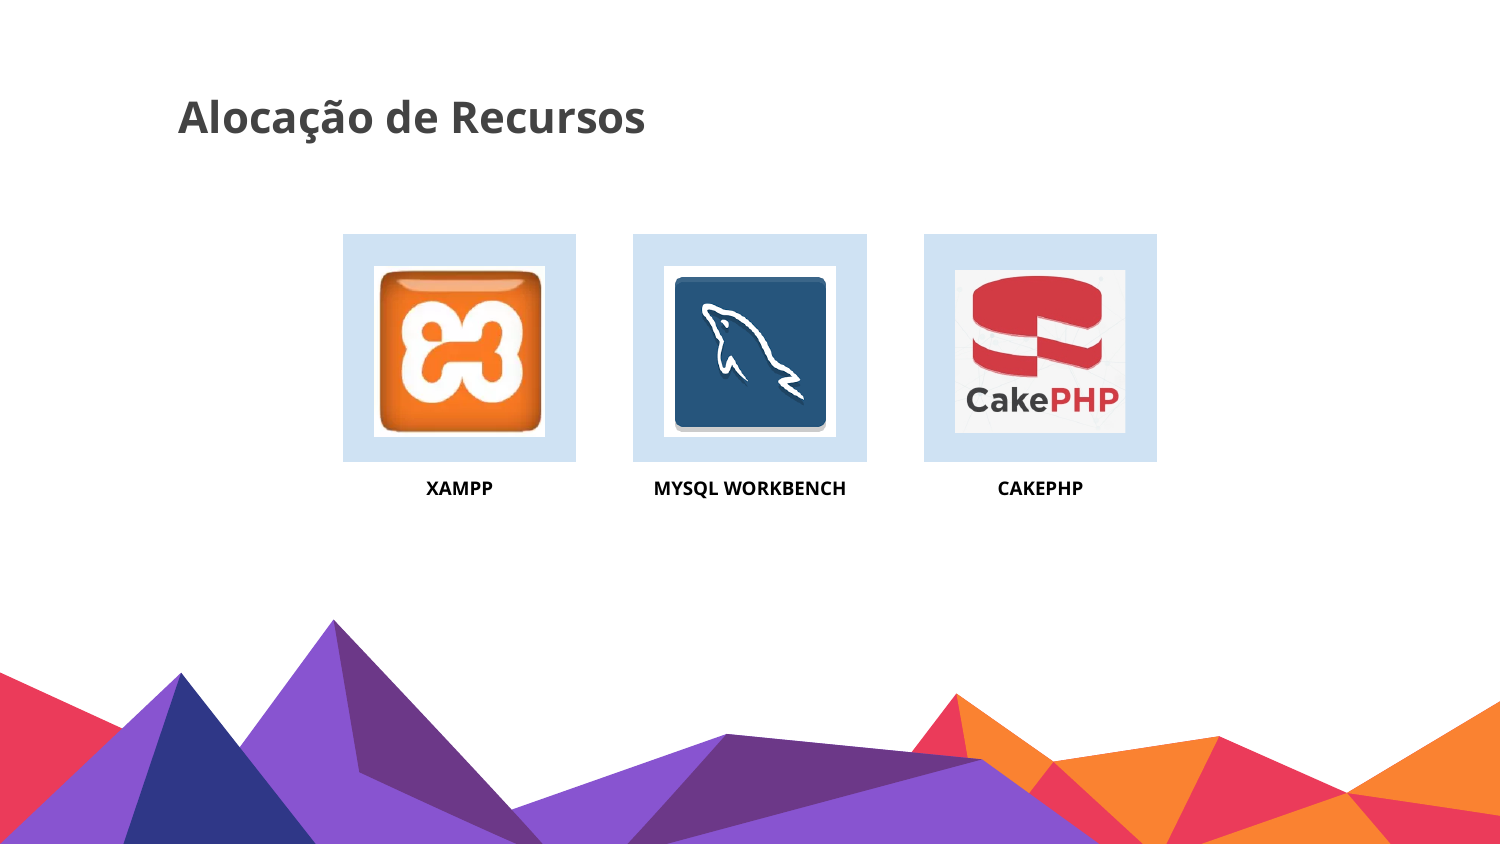

# Alocação de Recursos
XAMPP
MYSQL WORKBENCH
CAKEPHP